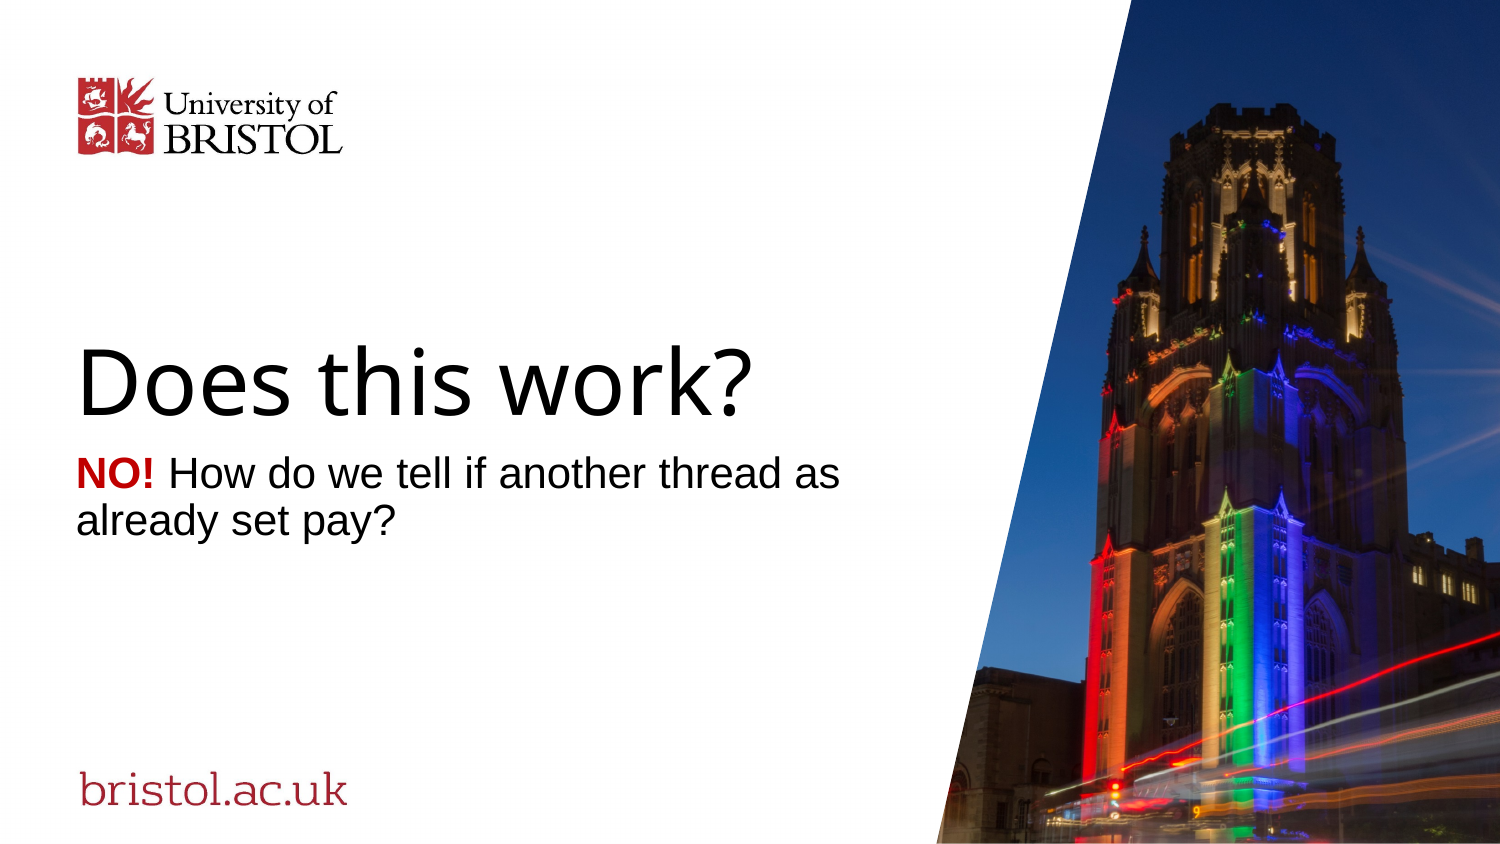

# Does this work?
NO! How do we tell if another thread as already set pay?